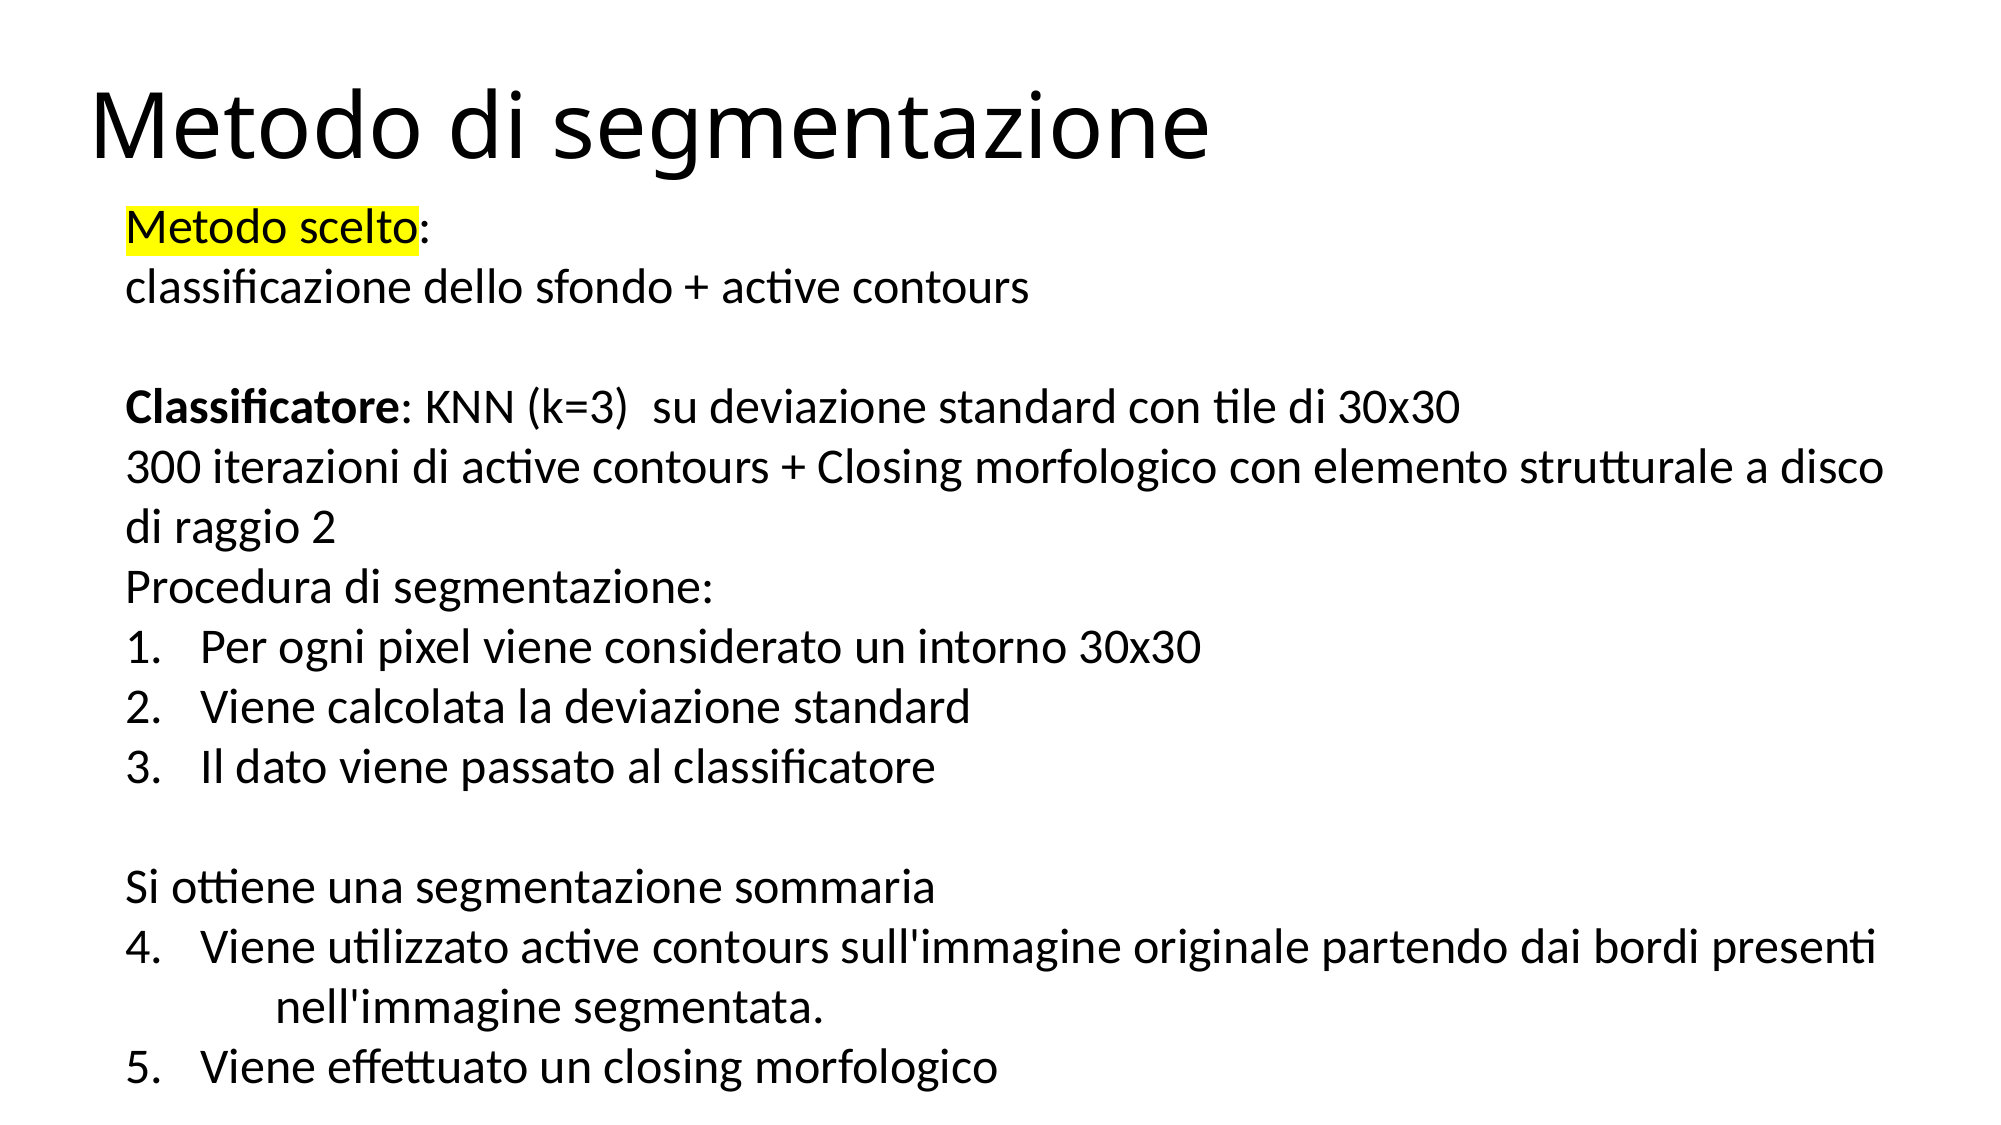

# Metodo di segmentazione
Metodo scelto:
classificazione dello sfondo + active contours
Classificatore: KNN (k=3)  su deviazione standard con tile di 30x30
300 iterazioni di active contours + Closing morfologico con elemento strutturale a disco di raggio 2
Procedura di segmentazione:
Per ogni pixel viene considerato un intorno 30x30
Viene calcolata la deviazione standard
Il dato viene passato al classificatore
Si ottiene una segmentazione sommaria
Viene utilizzato active contours sull'immagine originale partendo dai bordi presenti nell'immagine segmentata.
Viene effettuato un closing morfologico